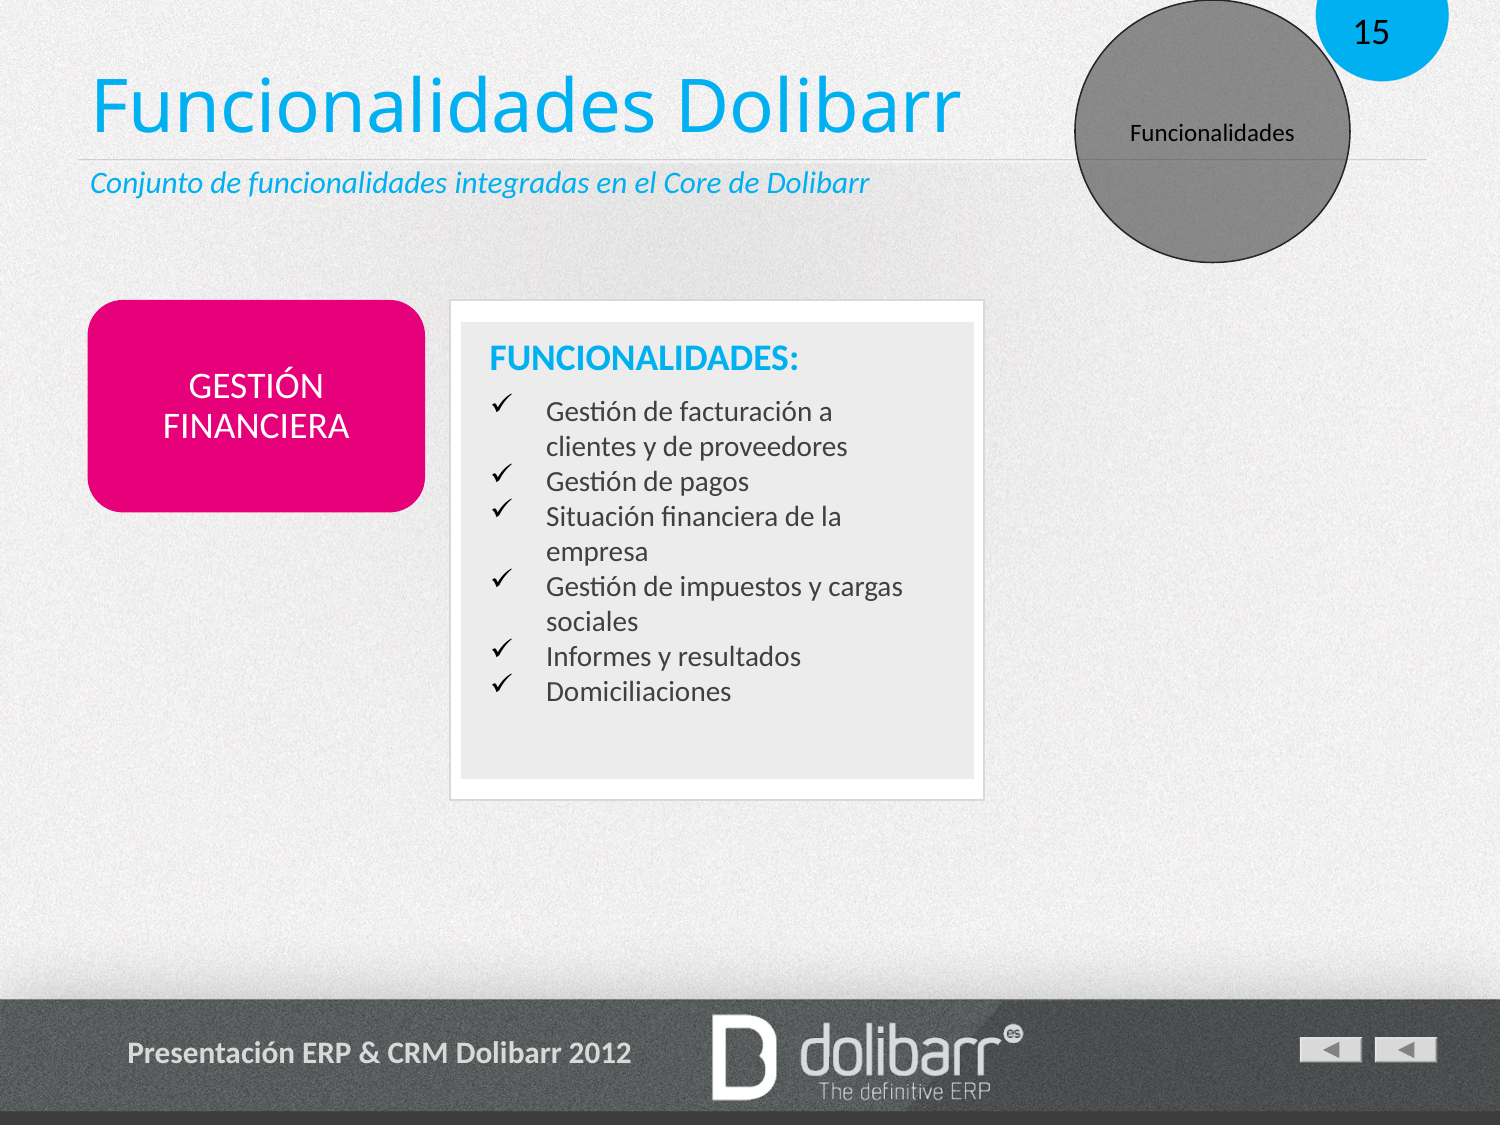

Funcionalidades
# Funcionalidades Dolibarr
Conjunto de funcionalidades integradas en el Core de Dolibarr
GESTIÓN FINANCIERA
FUNCIONALIDADES:
Gestión de facturación a clientes y de proveedores
Gestión de pagos
Situación financiera de la empresa
Gestión de impuestos y cargas sociales
Informes y resultados
Domiciliaciones
Presentación ERP & CRM Dolibarr 2012